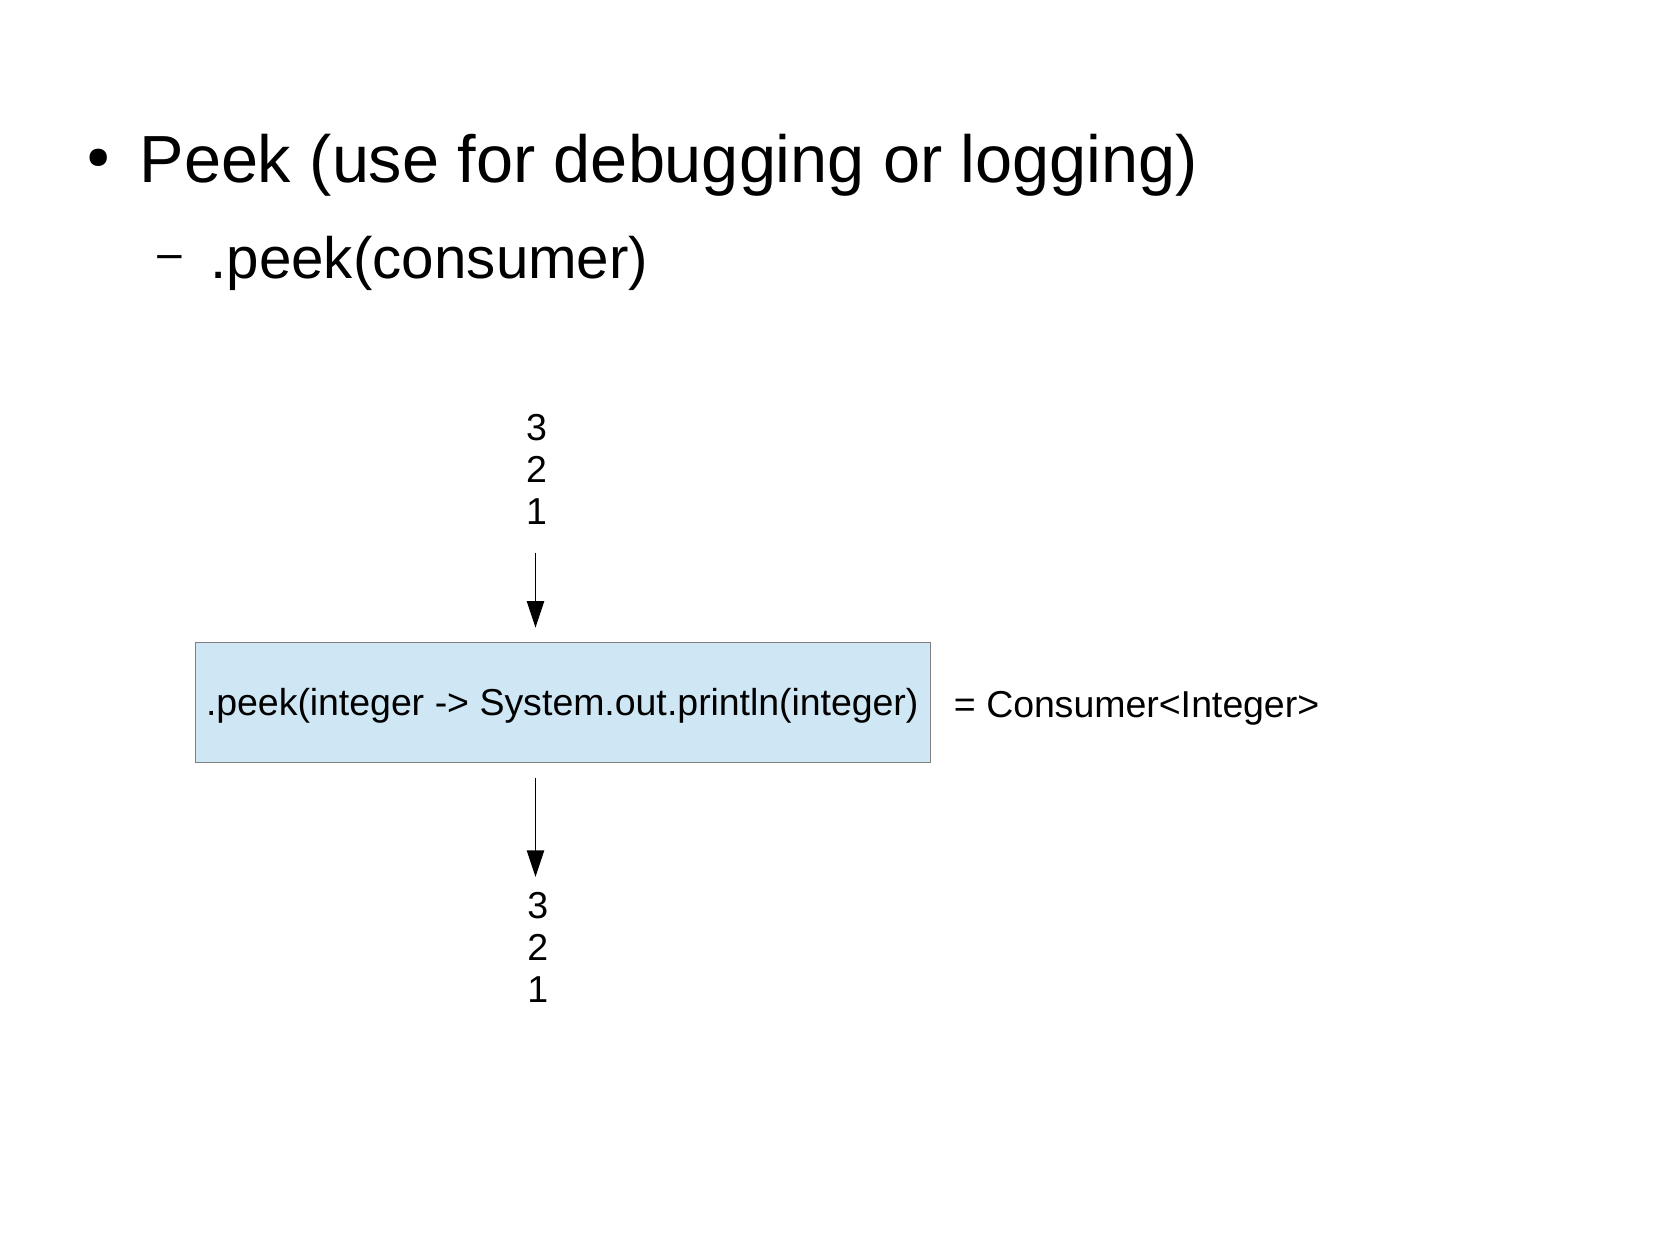

# Peek (use for debugging or logging)
.peek(consumer)
 3
 2
 1
.peek(integer -> System.out.println(integer)
= Consumer<Integer>
3
2
1